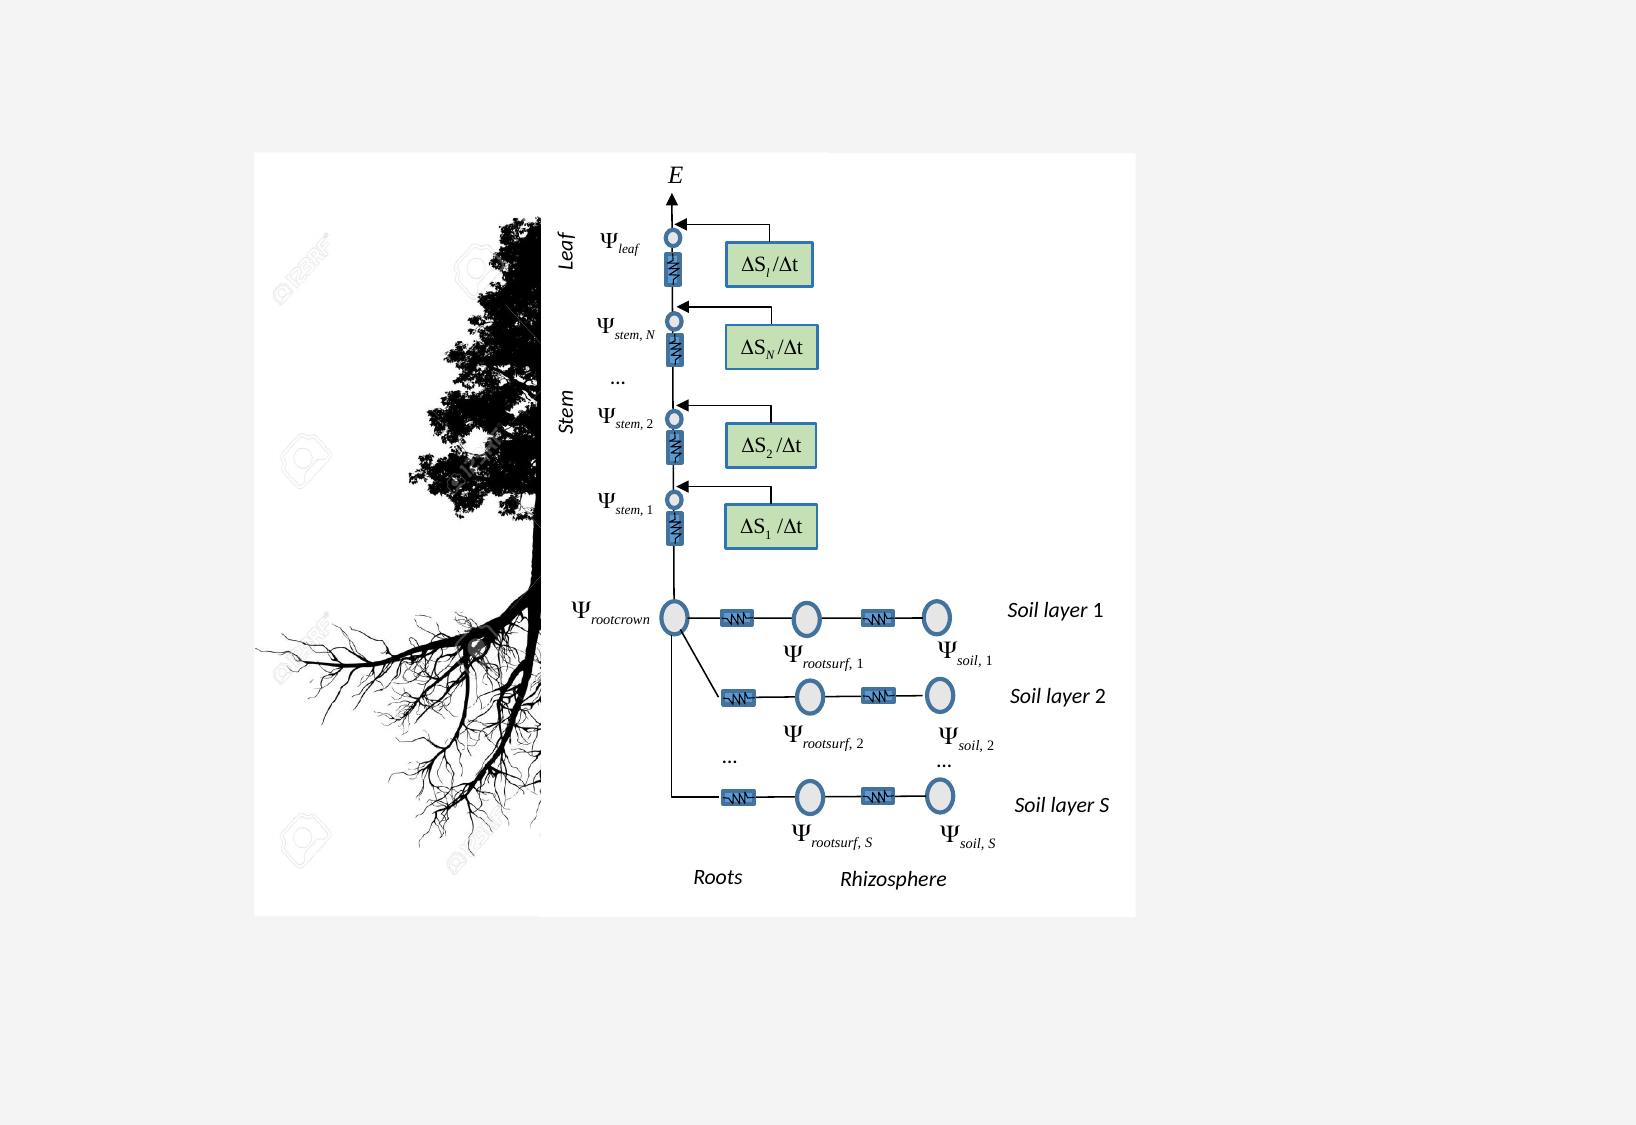

E
leaf
Leaf
Sl /t
stem, N
SN /t
…
Stem
stem, 2
S2 /t
stem, 1
S1 /t
rootcrown
Soil layer 1
soil, 1
rootsurf, 1
Soil layer 2
rootsurf, 2
soil, 2
…
…
Soil layer S
rootsurf, S
soil, S
Roots
Rhizosphere